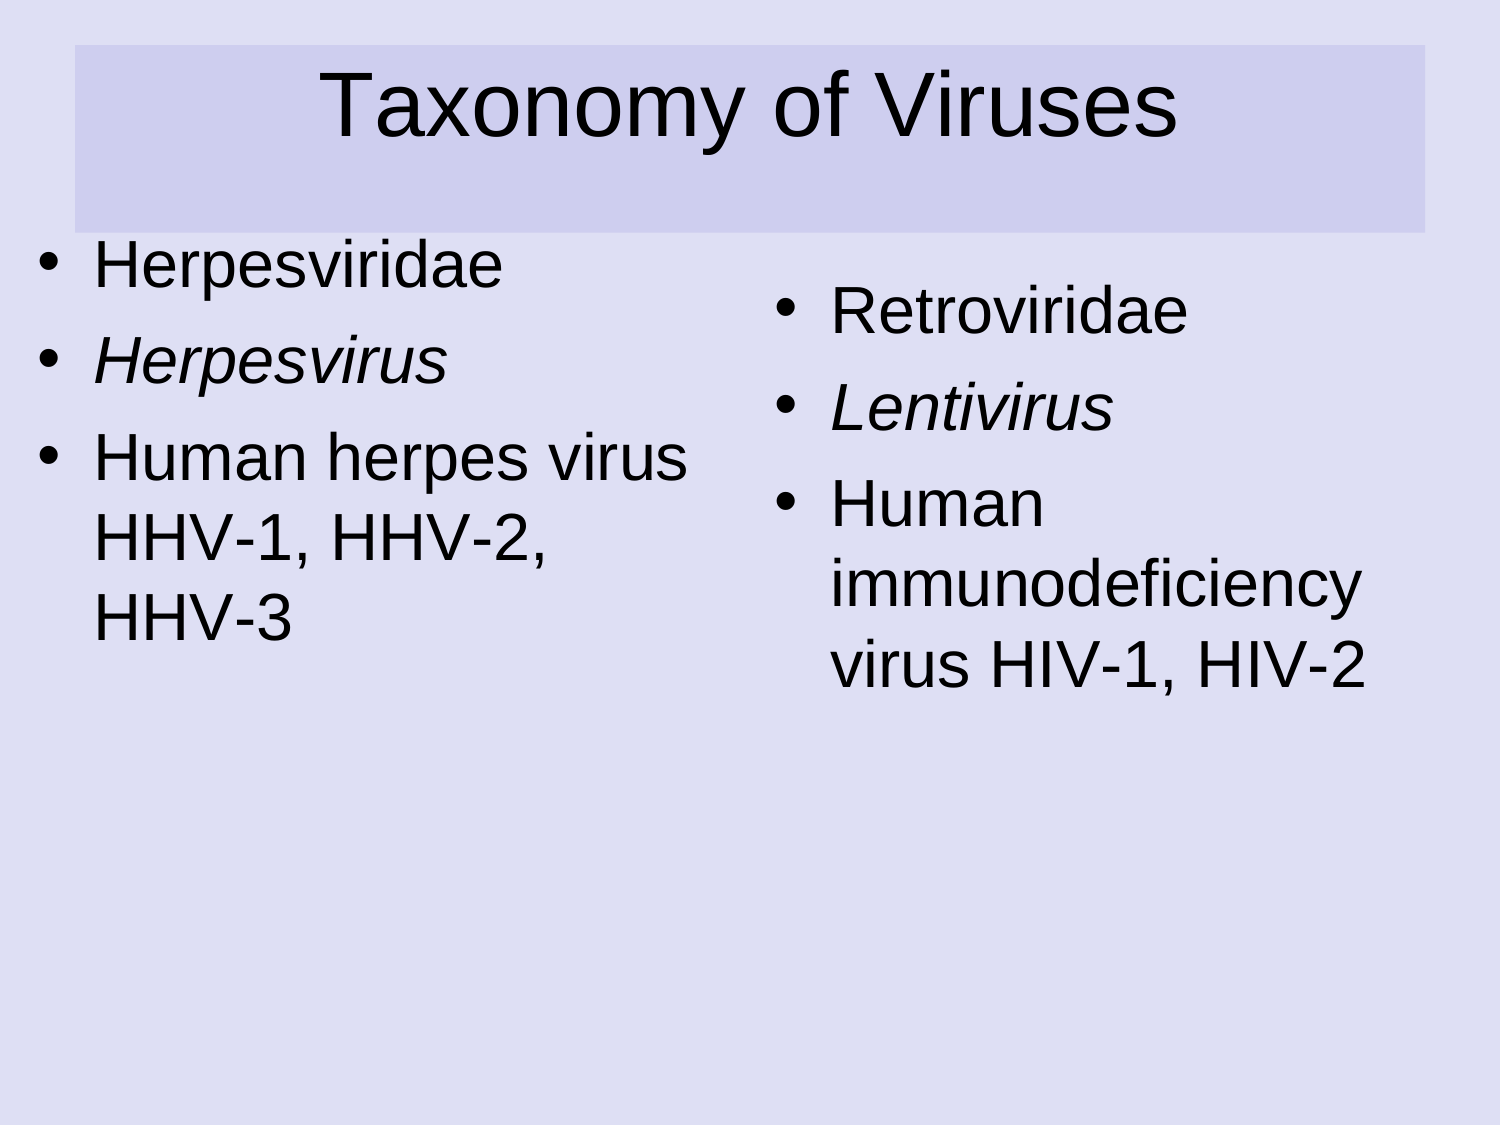

# Taxonomy of Viruses
Herpesviridae
Herpesvirus
Human herpes virus HHV-1, HHV-2, HHV-3
Retroviridae
Lentivirus
Human immunodeficiency virus HIV-1, HIV-2